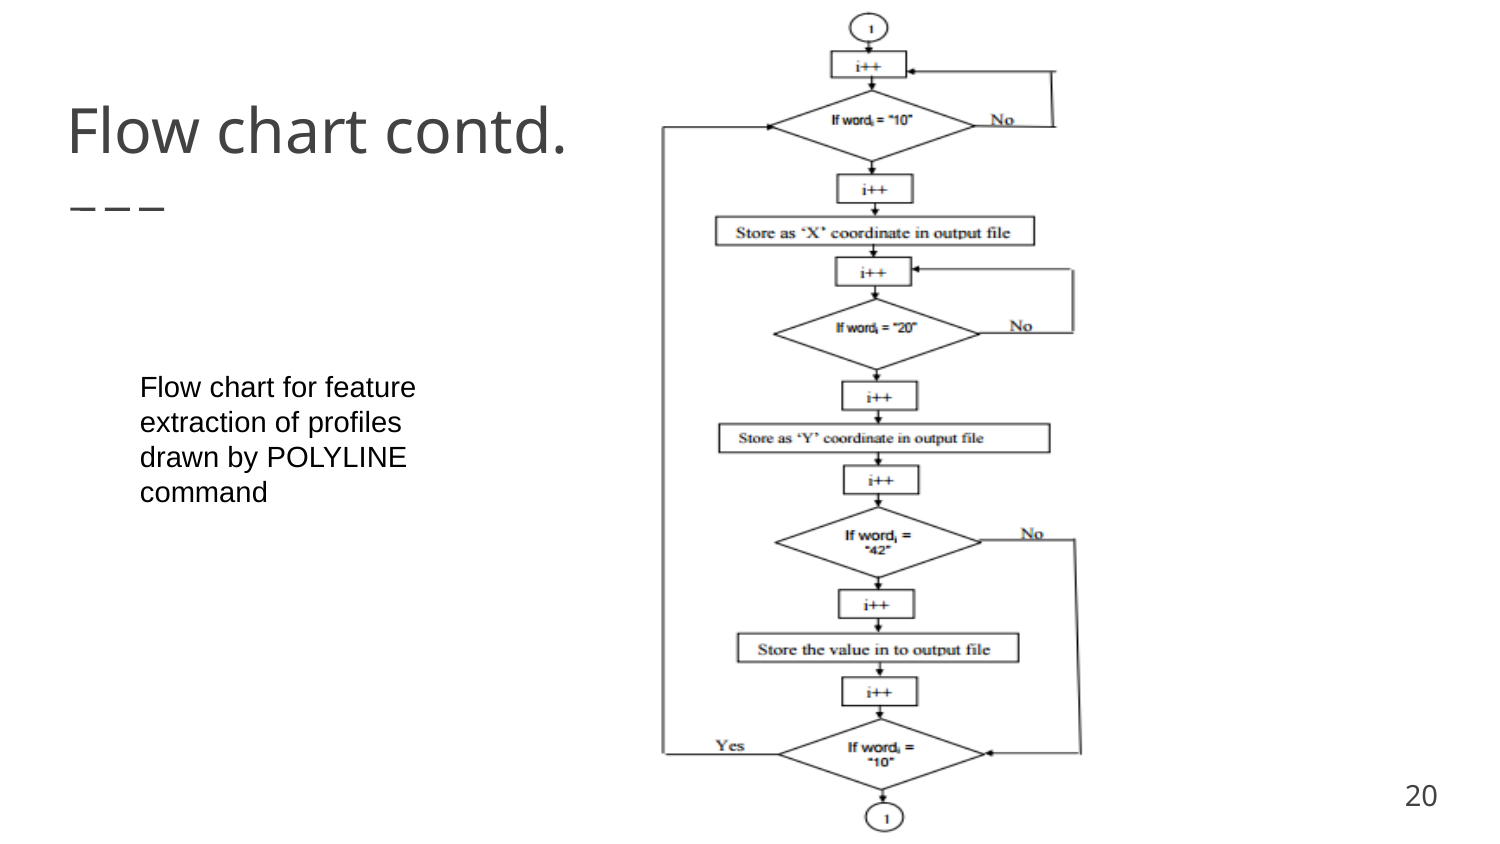

# Flow chart contd.
Flow chart for feature extraction of profiles drawn by POLYLINE command